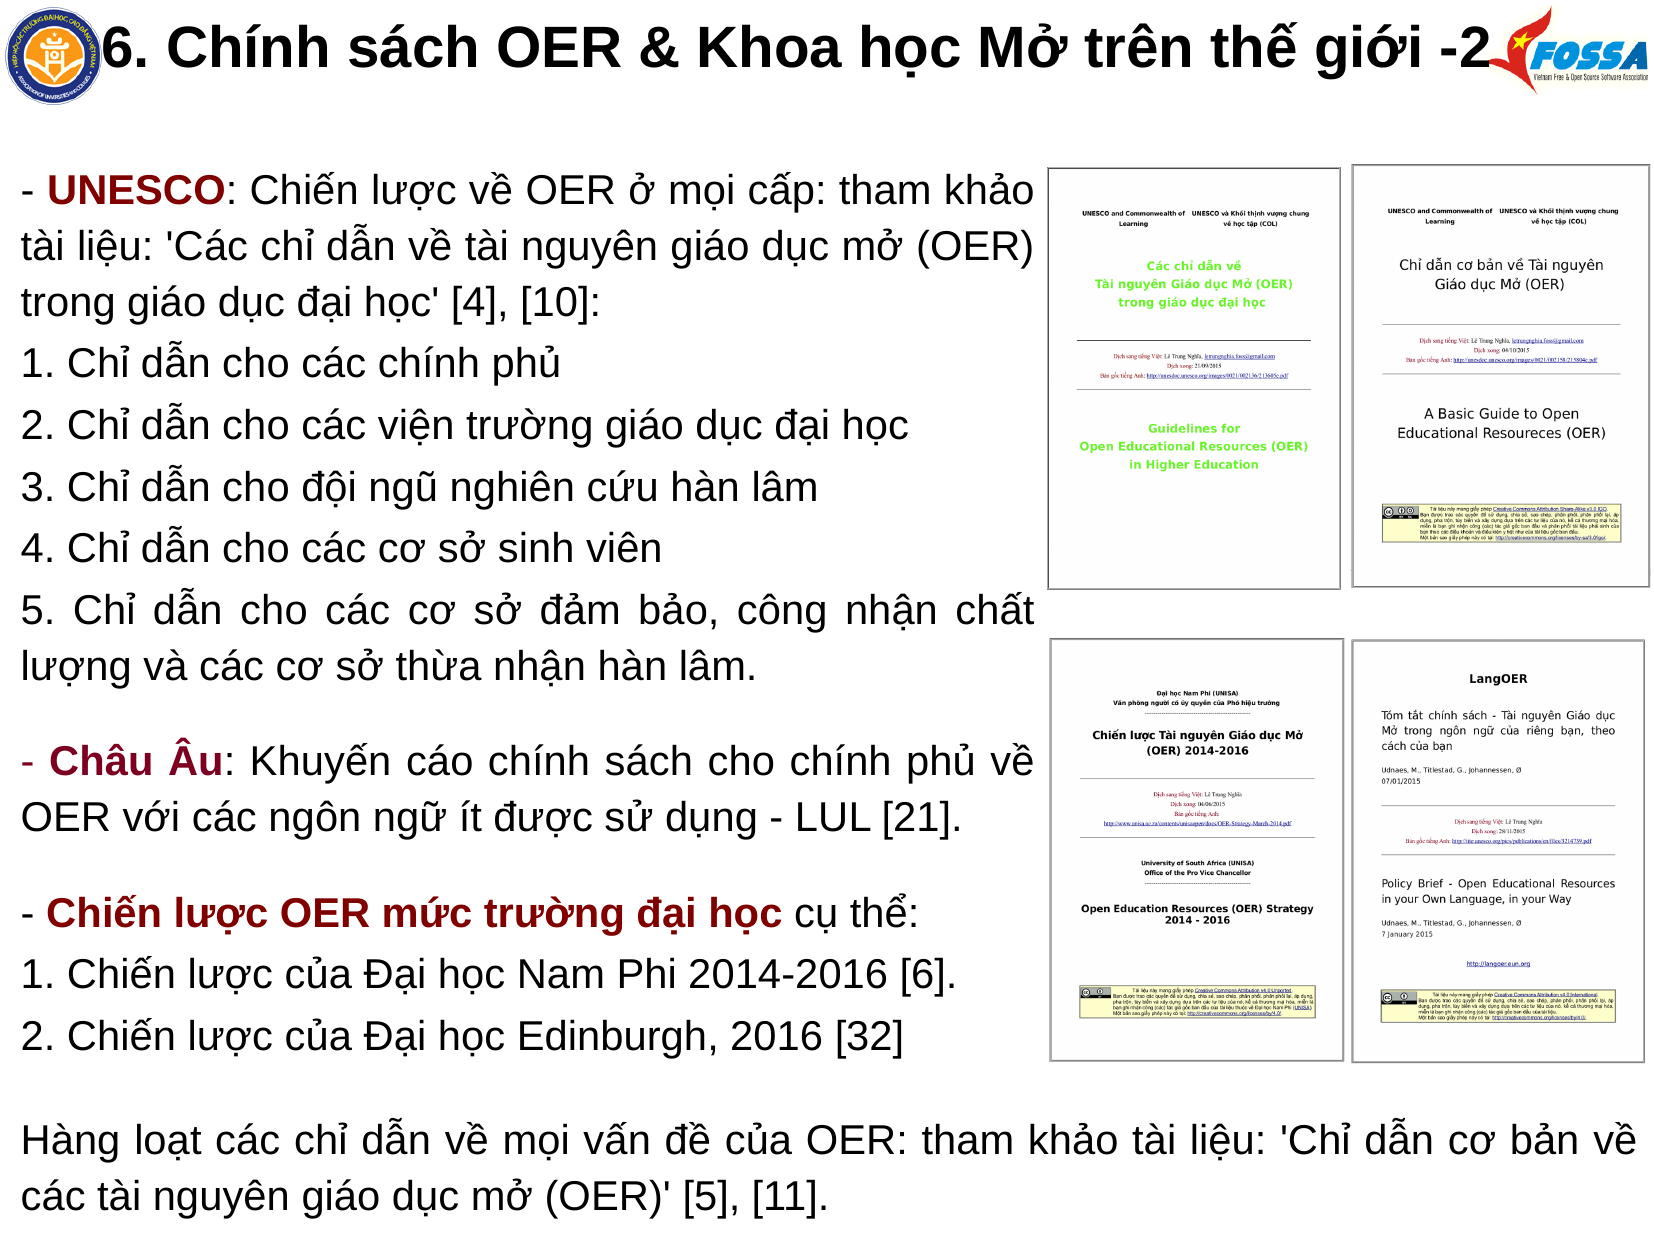

# 6. Chính sách OER & Khoa học Mở trên thế giới -2
- UNESCO: Chiến lược về OER ở mọi cấp: tham khảo tài liệu: 'Các chỉ dẫn về tài nguyên giáo dục mở (OER) trong giáo dục đại học' [4], [10]:
1. Chỉ dẫn cho các chính phủ
2. Chỉ dẫn cho các viện trường giáo dục đại học
3. Chỉ dẫn cho đội ngũ nghiên cứu hàn lâm
4. Chỉ dẫn cho các cơ sở sinh viên
5. Chỉ dẫn cho các cơ sở đảm bảo, công nhận chất lượng và các cơ sở thừa nhận hàn lâm.
- Châu Âu: Khuyến cáo chính sách cho chính phủ về OER với các ngôn ngữ ít được sử dụng - LUL [21].
- Chiến lược OER mức trường đại học cụ thể:
1. Chiến lược của Đại học Nam Phi 2014-2016 [6].
2. Chiến lược của Đại học Edinburgh, 2016 [32]
Hàng loạt các chỉ dẫn về mọi vấn đề của OER: tham khảo tài liệu: 'Chỉ dẫn cơ bản về các tài nguyên giáo dục mở (OER)' [5], [11].